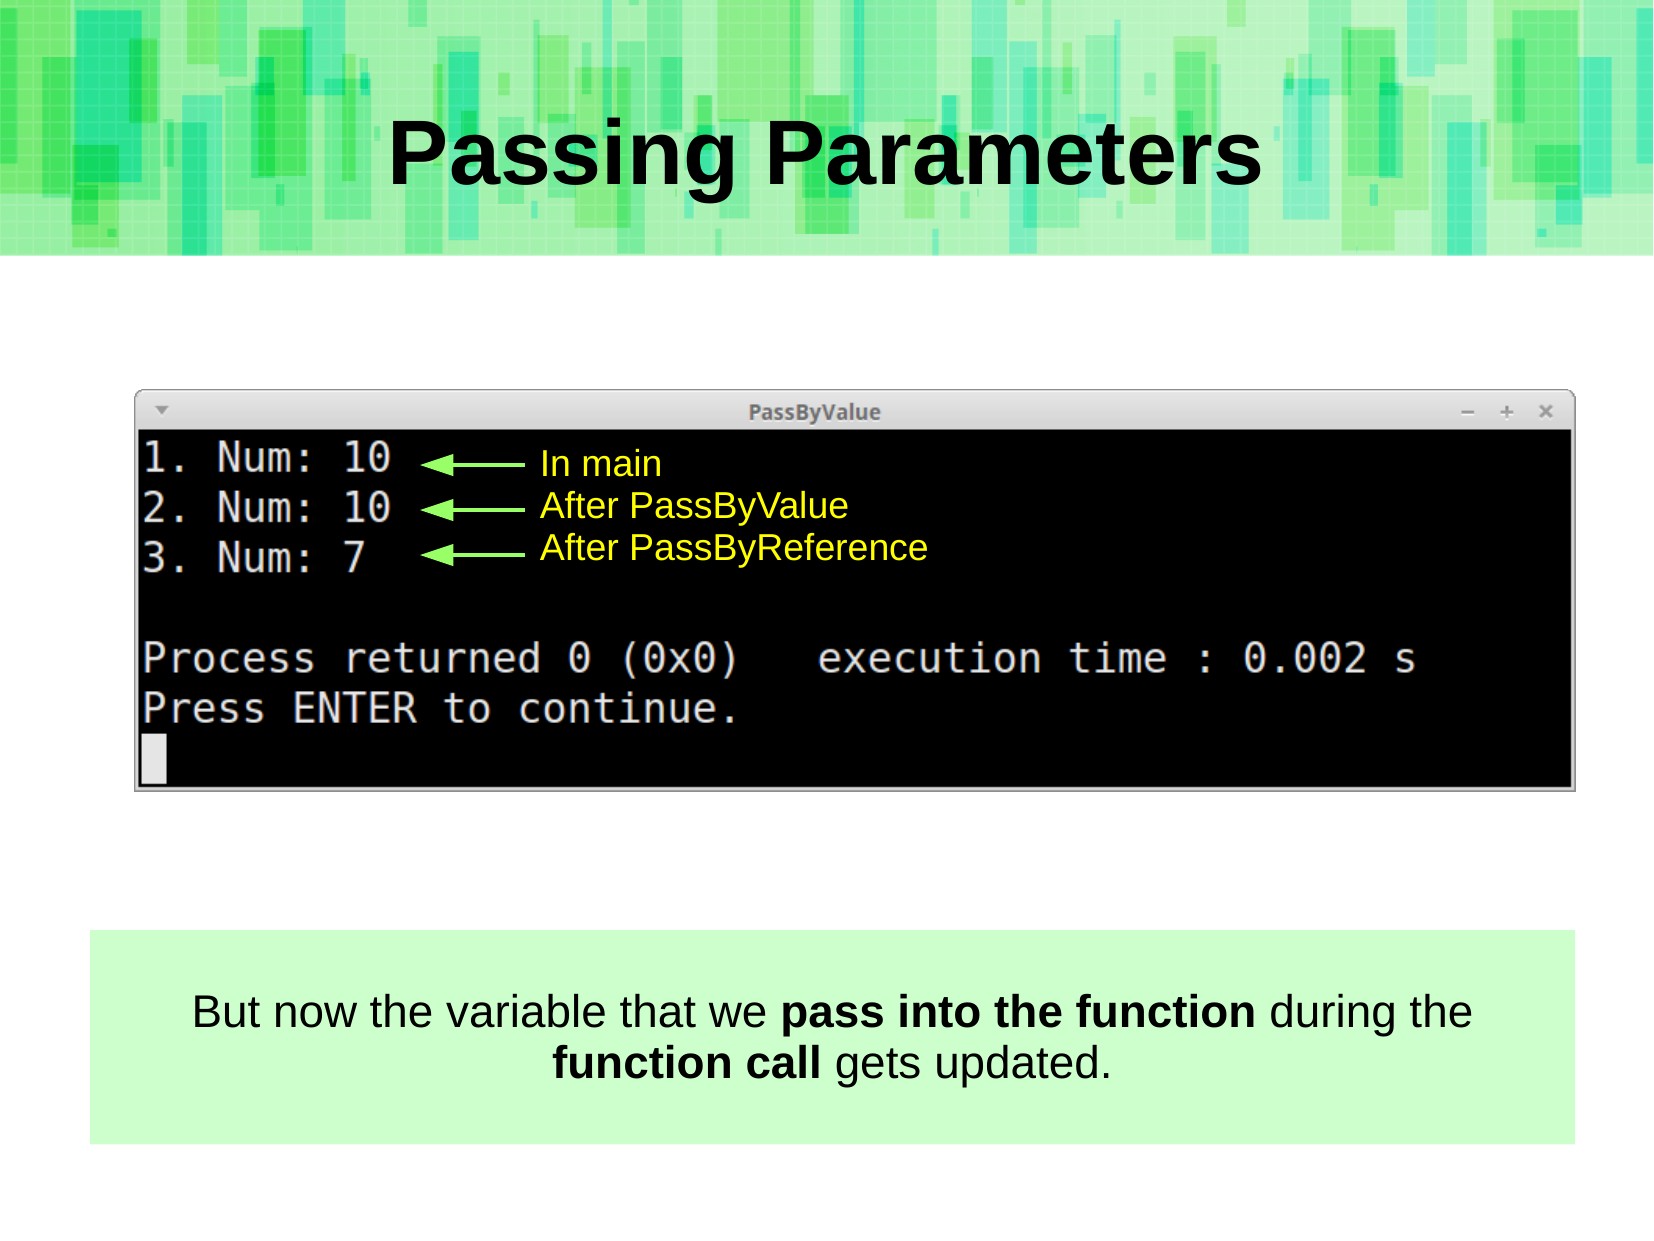

# Passing Parameters
In main
After PassByValue
After PassByReference
But now the variable that we pass into the function during the function call gets updated.